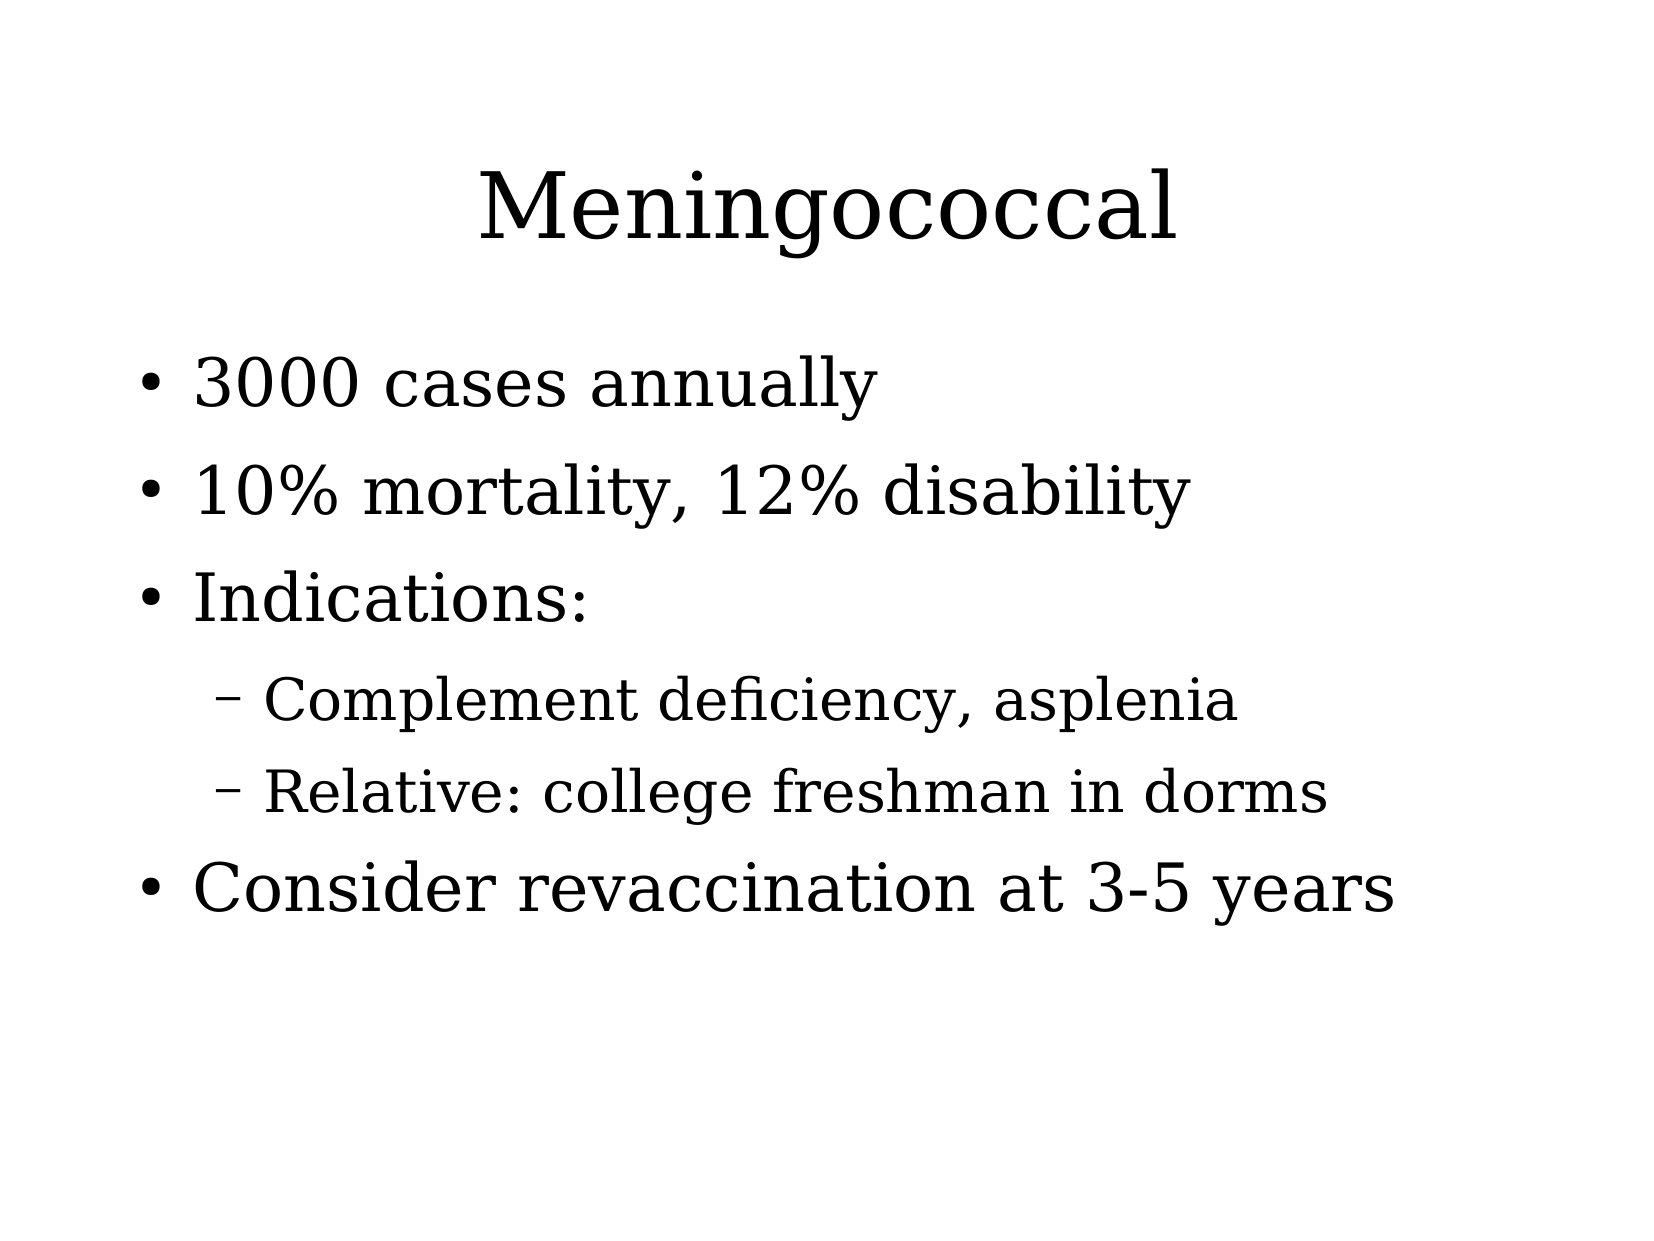

# Meningococcal
3000 cases annually
10% mortality, 12% disability
Indications:
Complement deficiency, asplenia
Relative: college freshman in dorms
Consider revaccination at 3-5 years